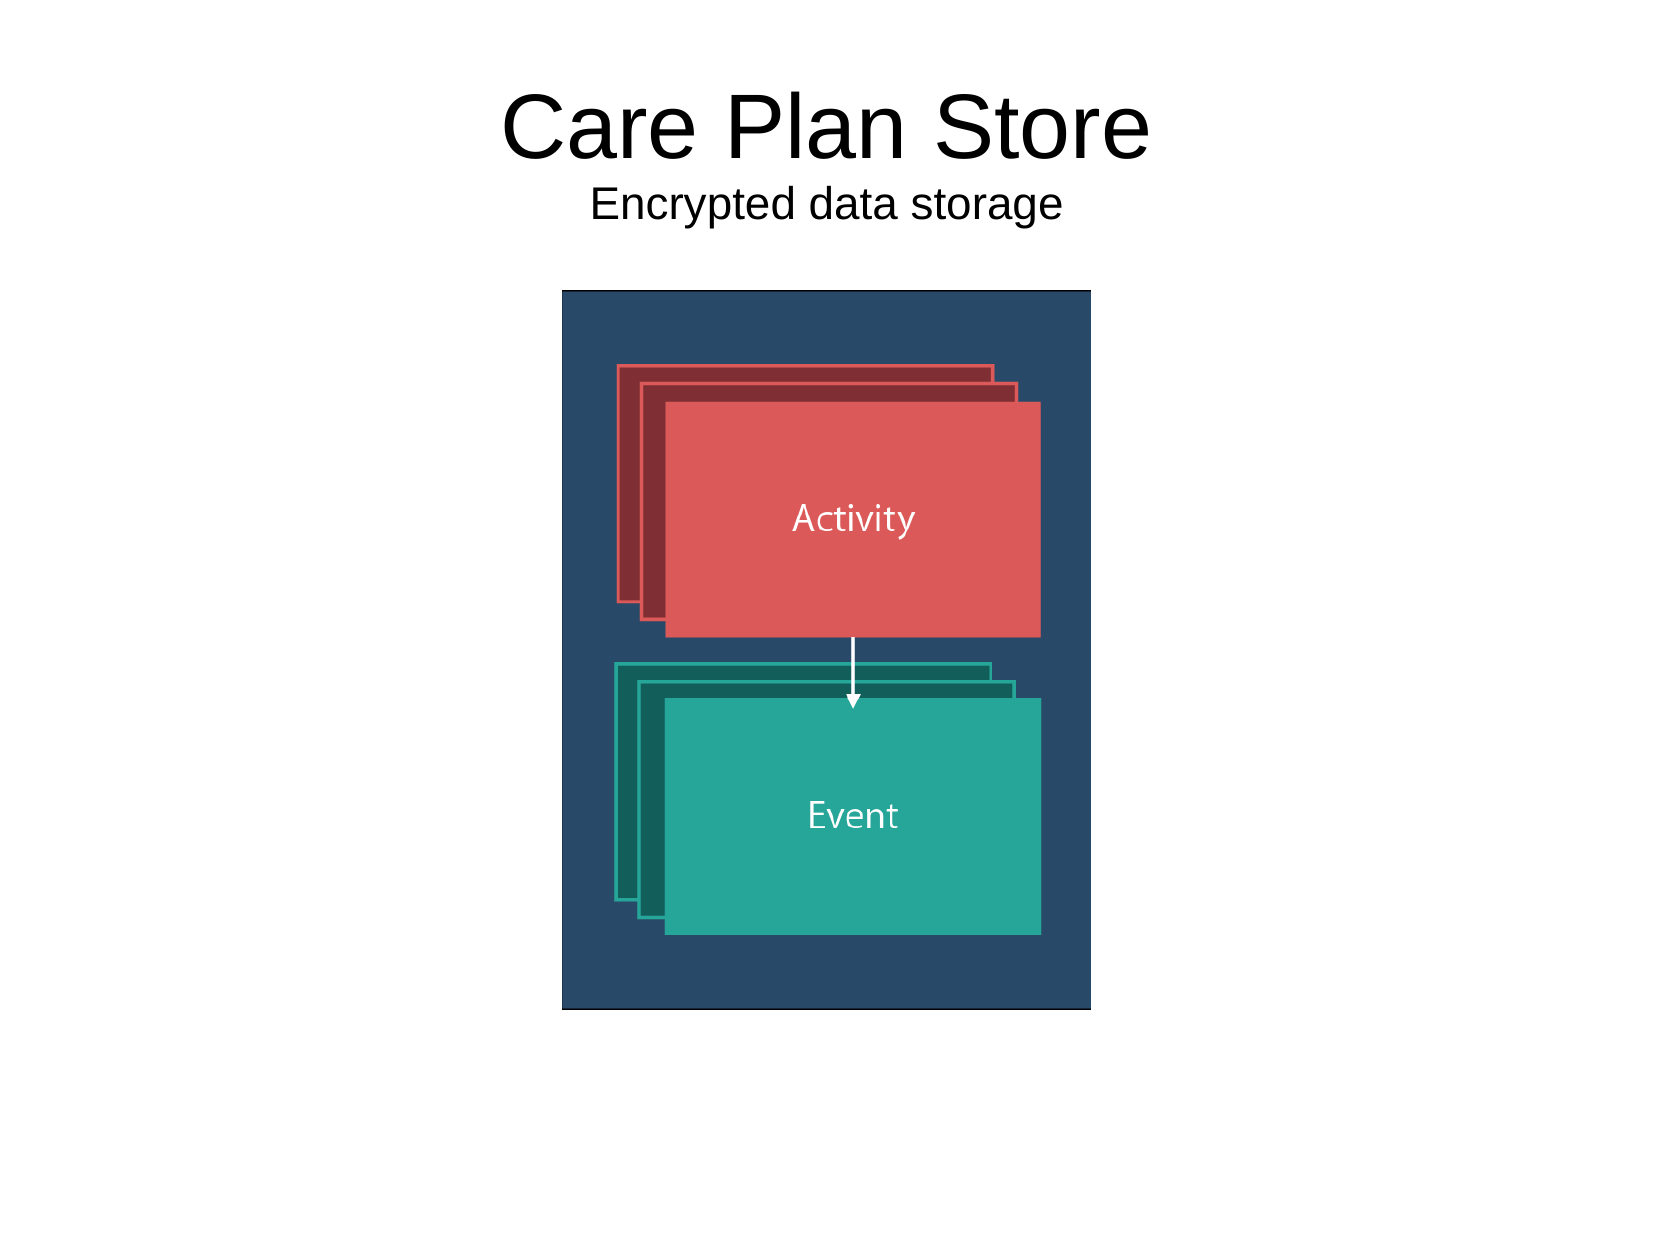

# Care Plan Store Encrypted data storage